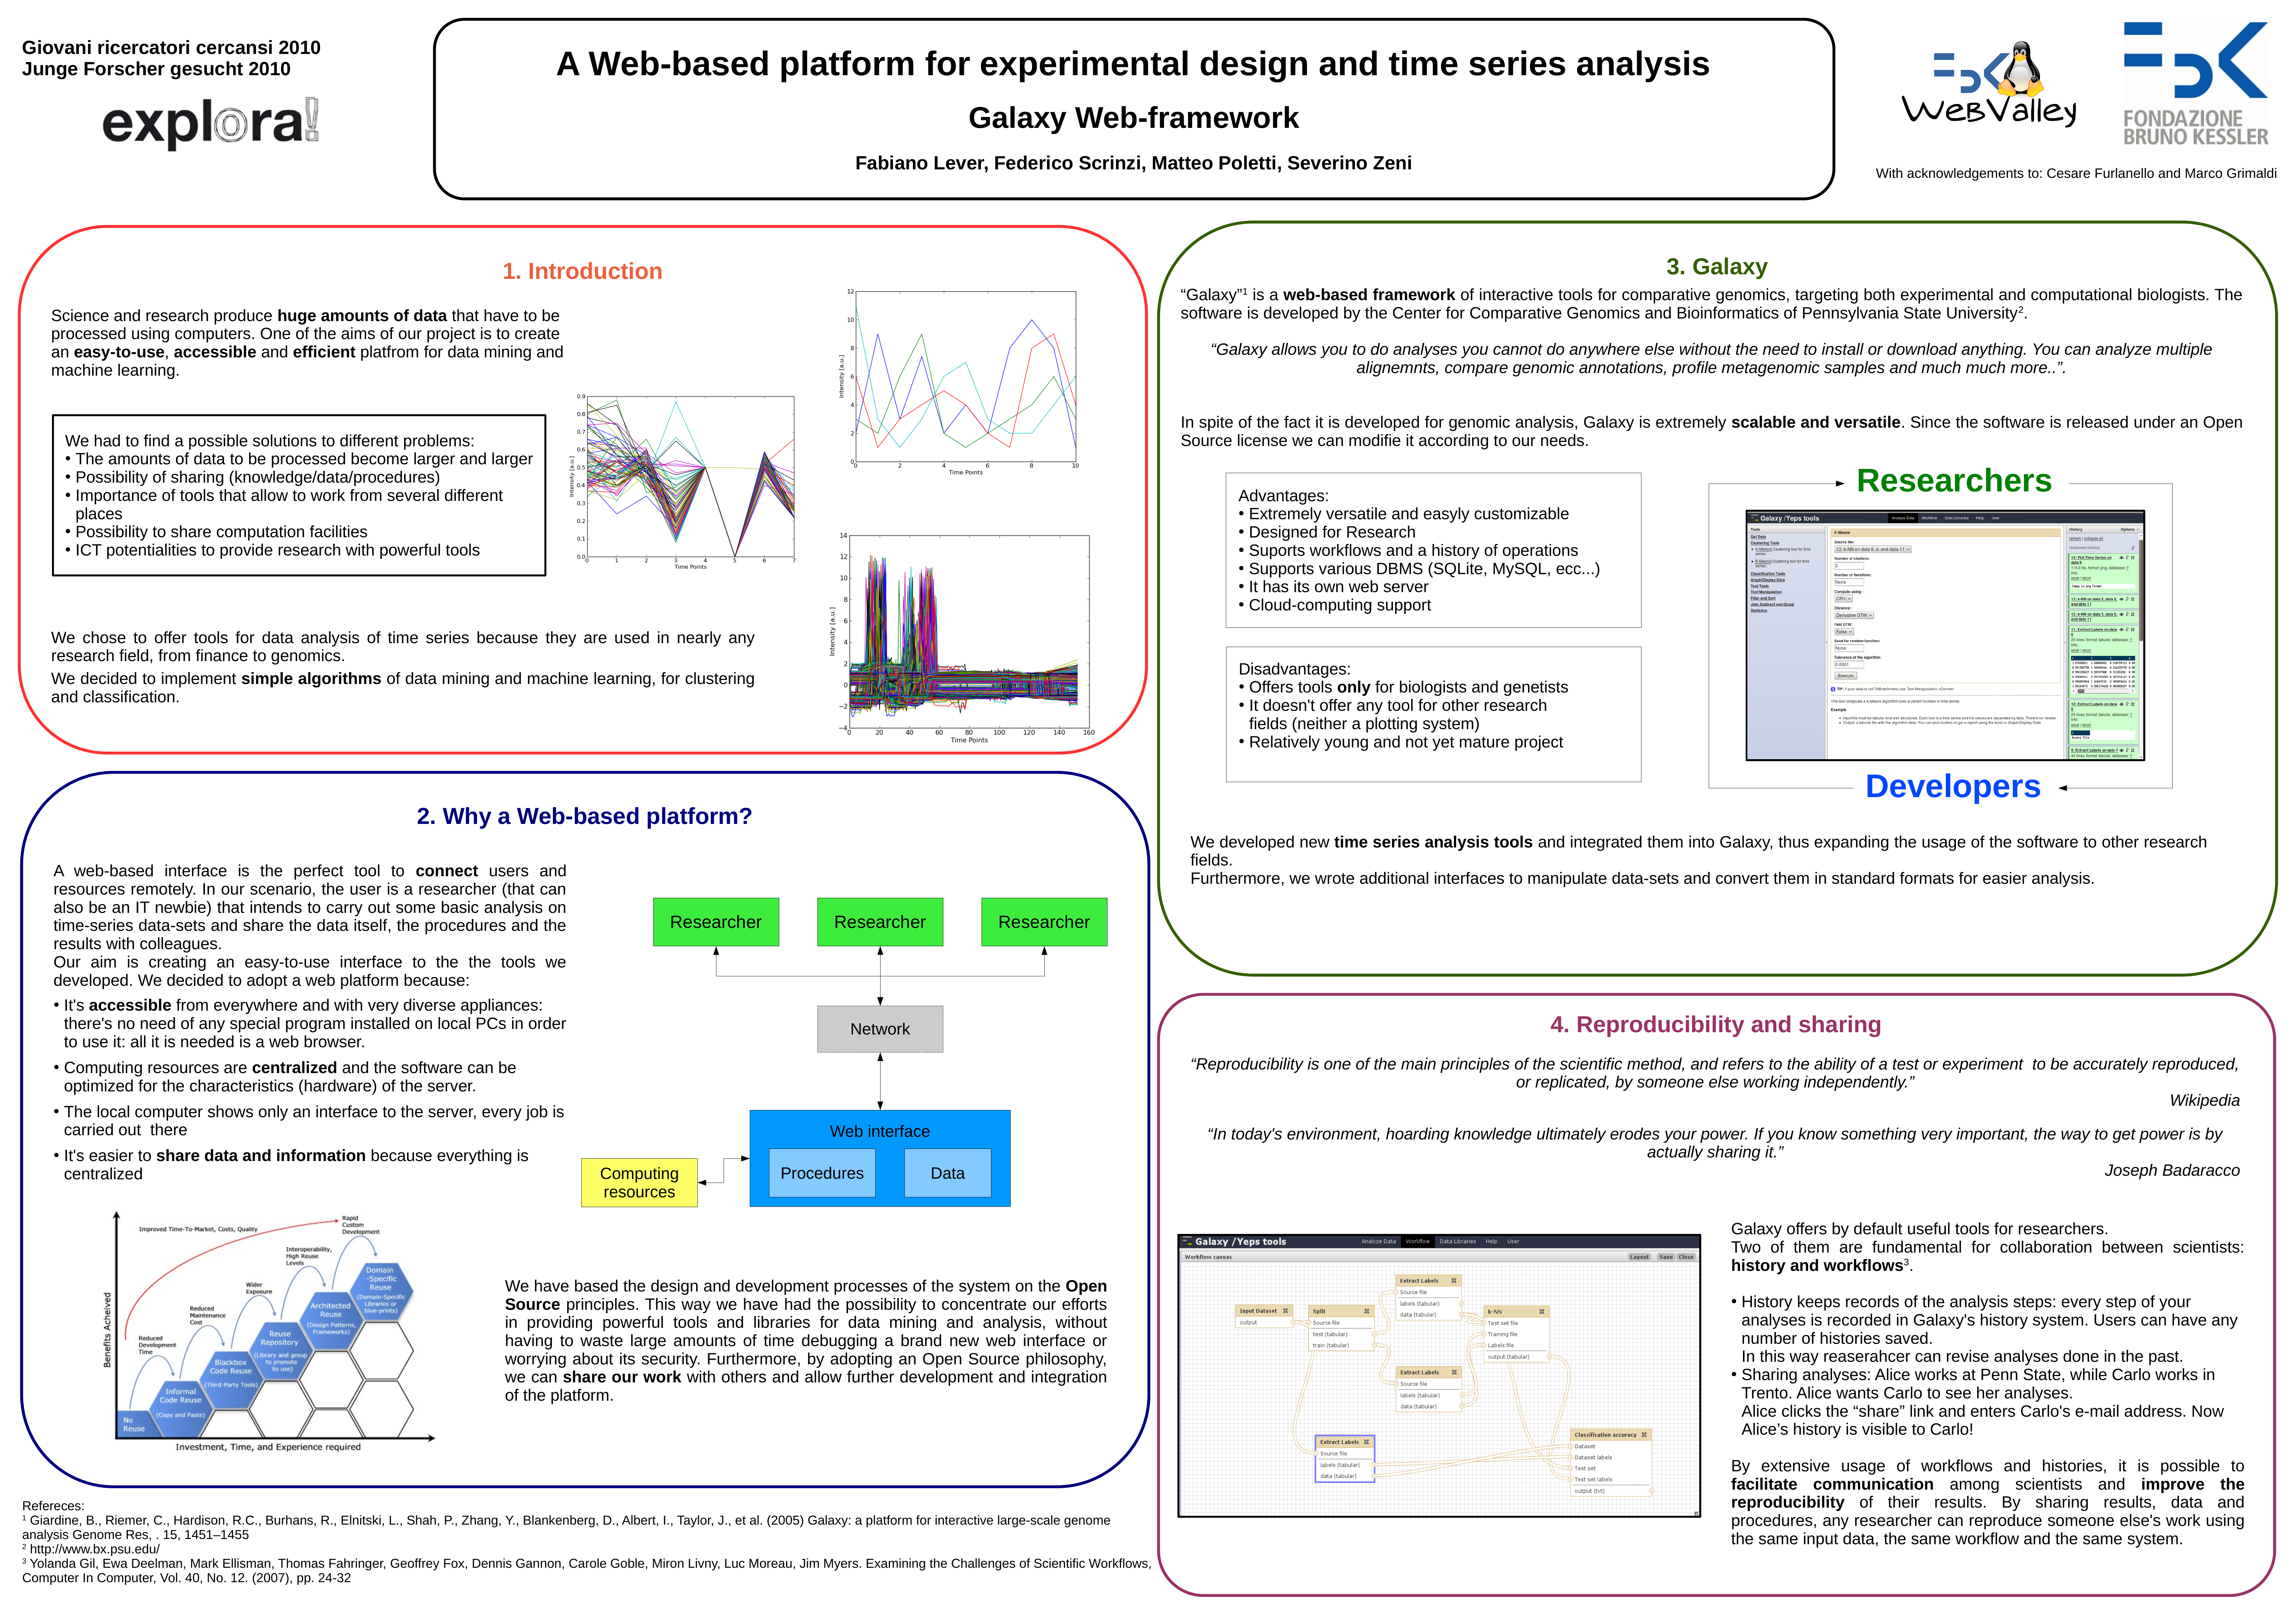

A Web-based platform for experimental design and time series analysis
Galaxy Web-framework
Fabiano Lever, Federico Scrinzi, Matteo Poletti, Severino Zeni
Giovani ricercatori cercansi 2010
Junge Forscher gesucht 2010
With acknowledgements to: Cesare Furlanello and Marco Grimaldi
3. Galaxy
1. Introduction
“Galaxy”1 is a web-based framework of interactive tools for comparative genomics, targeting both experimental and computational biologists. The software is developed by the Center for Comparative Genomics and Bioinformatics of Pennsylvania State University2.
“Galaxy allows you to do analyses you cannot do anywhere else without the need to install or download anything. You can analyze multiple alignemnts, compare genomic annotations, profile metagenomic samples and much much more..”.
In spite of the fact it is developed for genomic analysis, Galaxy is extremely scalable and versatile. Since the software is released under an Open Source license we can modifie it according to our needs.
Science and research produce huge amounts of data that have to be processed using computers. One of the aims of our project is to create an easy-to-use, accessible and efficient platfrom for data mining and machine learning.
We had to find a possible solutions to different problems:
 The amounts of data to be processed become larger and larger
 Possibility of sharing (knowledge/data/procedures)
 Importance of tools that allow to work from several different
 places
 Possibility to share computation facilities
 ICT potentialities to provide research with powerful tools
 Researchers
Advantages:
 Extremely versatile and easyly customizable
 Designed for Research
 Suports workflows and a history of operations
 Supports various DBMS (SQLite, MySQL, ecc...)
 It has its own web server
 Cloud-computing support
We chose to offer tools for data analysis of time series because they are used in nearly any research field, from finance to genomics.
We decided to implement simple algorithms of data mining and machine learning, for clustering and classification.
Disadvantages:
 Offers tools only for biologists and genetists
 It doesn't offer any tool for other research
 fields (neither a plotting system)
 Relatively young and not yet mature project
 Developers
2. Why a Web-based platform?
We developed new time series analysis tools and integrated them into Galaxy, thus expanding the usage of the software to other research fields.
Furthermore, we wrote additional interfaces to manipulate data-sets and convert them in standard formats for easier analysis.
A web-based interface is the perfect tool to connect users and resources remotely. In our scenario, the user is a researcher (that can also be an IT newbie) that intends to carry out some basic analysis on time-series data-sets and share the data itself, the procedures and the results with colleagues.
Our aim is creating an easy-to-use interface to the the tools we developed. We decided to adopt a web platform because:
 It's accessible from everywhere and with very diverse appliances:
 there's no need of any special program installed on local PCs in order
 to use it: all it is needed is a web browser.
 Computing resources are centralized and the software can be
 optimized for the characteristics (hardware) of the server.
 The local computer shows only an interface to the server, every job is
 carried out there
 It's easier to share data and information because everything is
 centralized
Researcher
Researcher
Researcher
4. Reproducibility and sharing
Network
“Reproducibility is one of the main principles of the scientific method, and refers to the ability of a test or experiment to be accurately reproduced, or replicated, by someone else working independently.”
Wikipedia
“In today's environment, hoarding knowledge ultimately erodes your power. If you know something very important, the way to get power is by actually sharing it.”
 Joseph Badaracco
Web interface
Procedures
Data
Computing resources
Galaxy offers by default useful tools for researchers.
Two of them are fundamental for collaboration between scientists: history and workflows3.
 History keeps records of the analysis steps: every step of your
 analyses is recorded in Galaxy's history system. Users can have any
 number of histories saved.
 In this way reaserahcer can revise analyses done in the past.
 Sharing analyses: Alice works at Penn State, while Carlo works in
 Trento. Alice wants Carlo to see her analyses.
 Alice clicks the “share” link and enters Carlo's e-mail address. Now
 Alice’s history is visible to Carlo!
By extensive usage of workflows and histories, it is possible to facilitate communication among scientists and improve the reproducibility of their results. By sharing results, data and procedures, any researcher can reproduce someone else's work using the same input data, the same workflow and the same system.
We have based the design and development processes of the system on the Open Source principles. This way we have had the possibility to concentrate our efforts in providing powerful tools and libraries for data mining and analysis, without having to waste large amounts of time debugging a brand new web interface or worrying about its security. Furthermore, by adopting an Open Source philosophy, we can share our work with others and allow further development and integration of the platform.
Refereces:
1 Giardine, B., Riemer, C., Hardison, R.C., Burhans, R., Elnitski, L., Shah, P., Zhang, Y., Blankenberg, D., Albert, I., Taylor, J., et al. (2005) Galaxy: a platform for interactive large-scale genome analysis Genome Res, . 15, 1451–1455
2 http://www.bx.psu.edu/
3 Yolanda Gil, Ewa Deelman, Mark Ellisman, Thomas Fahringer, Geoffrey Fox, Dennis Gannon, Carole Goble, Miron Livny, Luc Moreau, Jim Myers. Examining the Challenges of Scientific Workflows, Computer In Computer, Vol. 40, No. 12. (2007), pp. 24-32